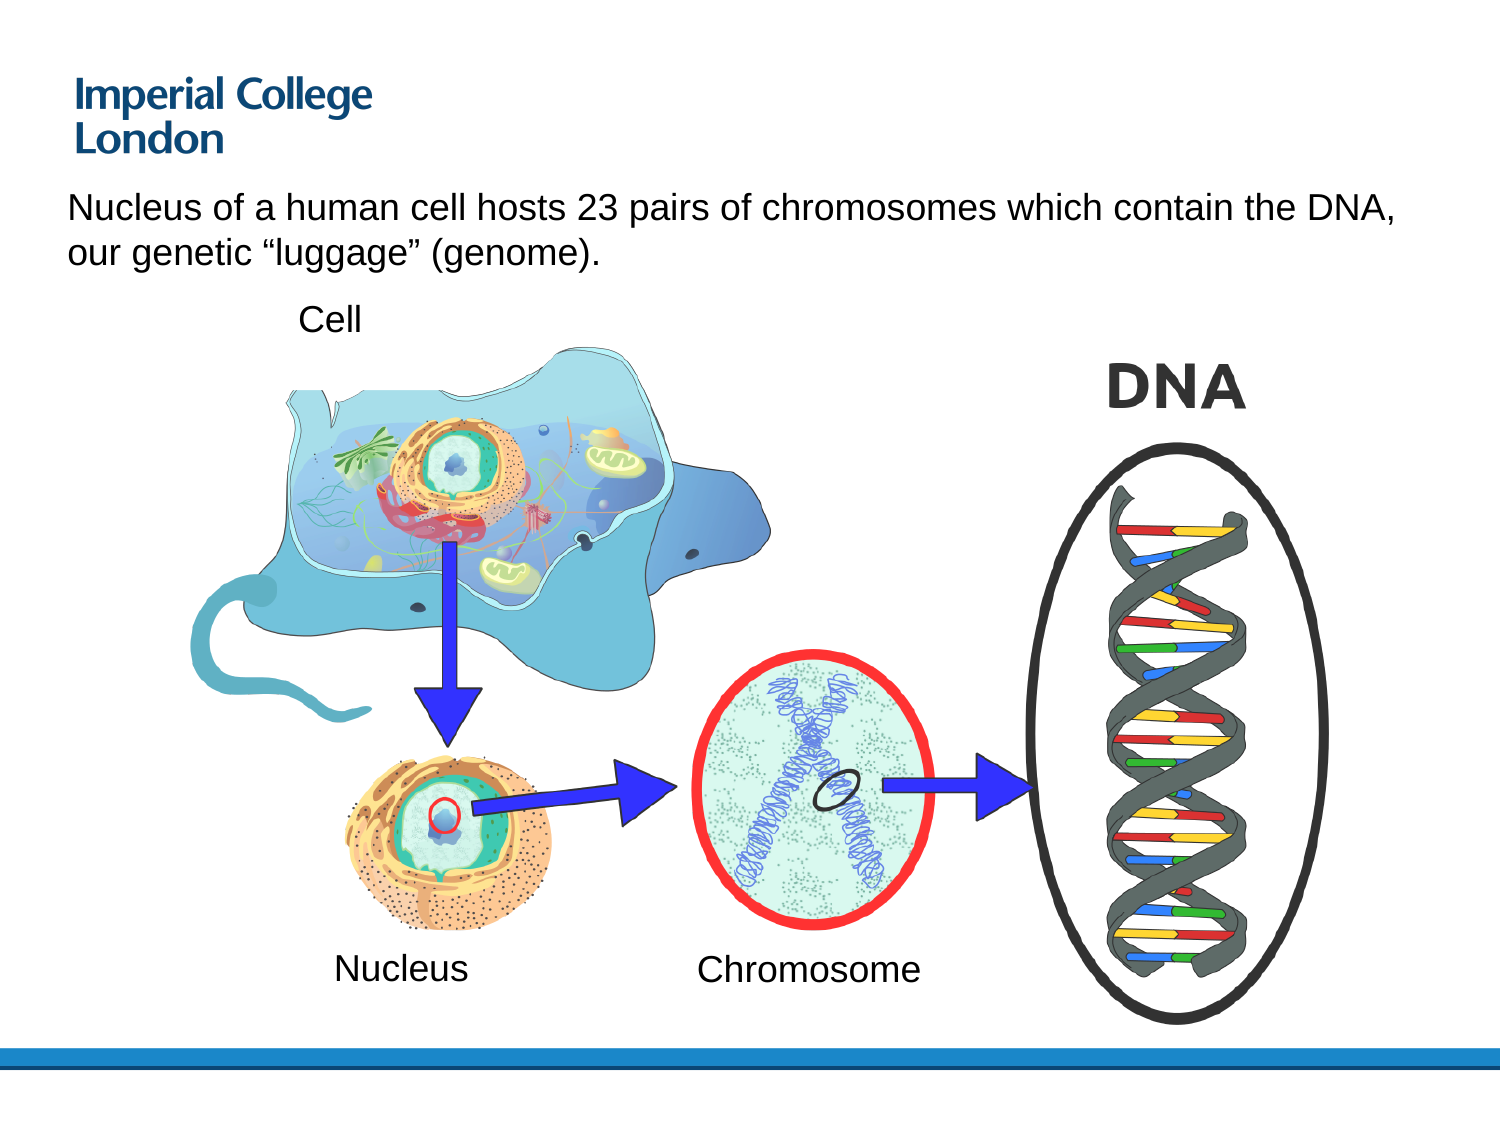

# Nucleus of a human cell hosts 23 pairs of chromosomes which contain the DNA, our genetic “luggage” (genome).
Cell
Nucleus
Chromosome